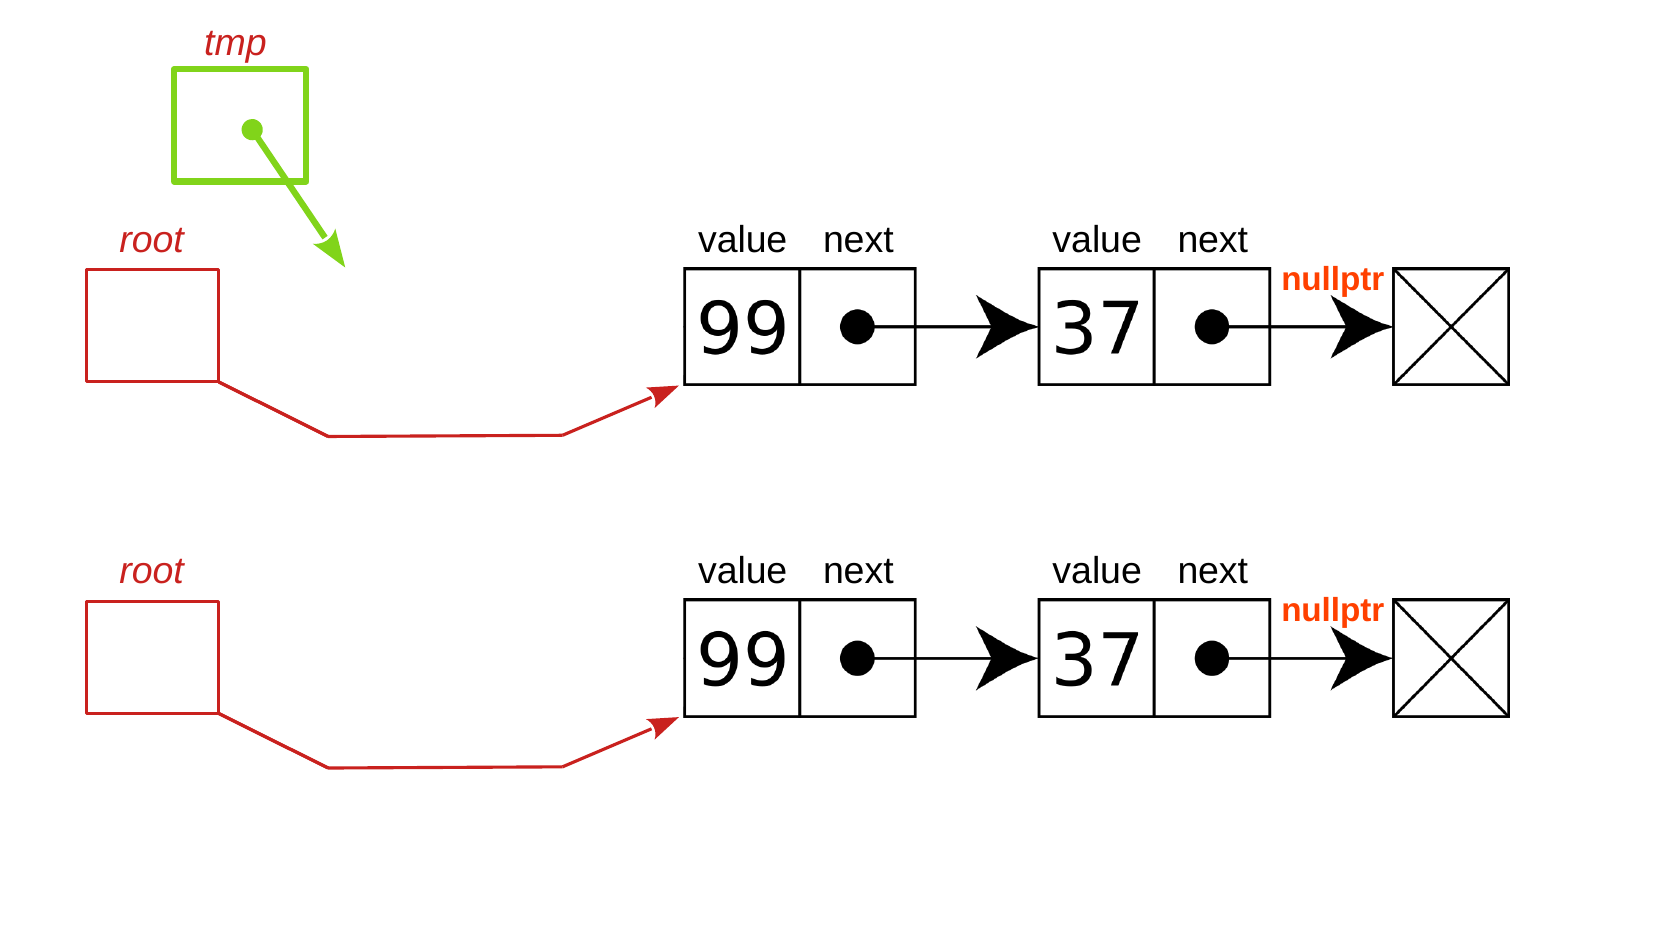

tmp
root
value
next
value
next
nullptr
root
value
next
value
next
nullptr